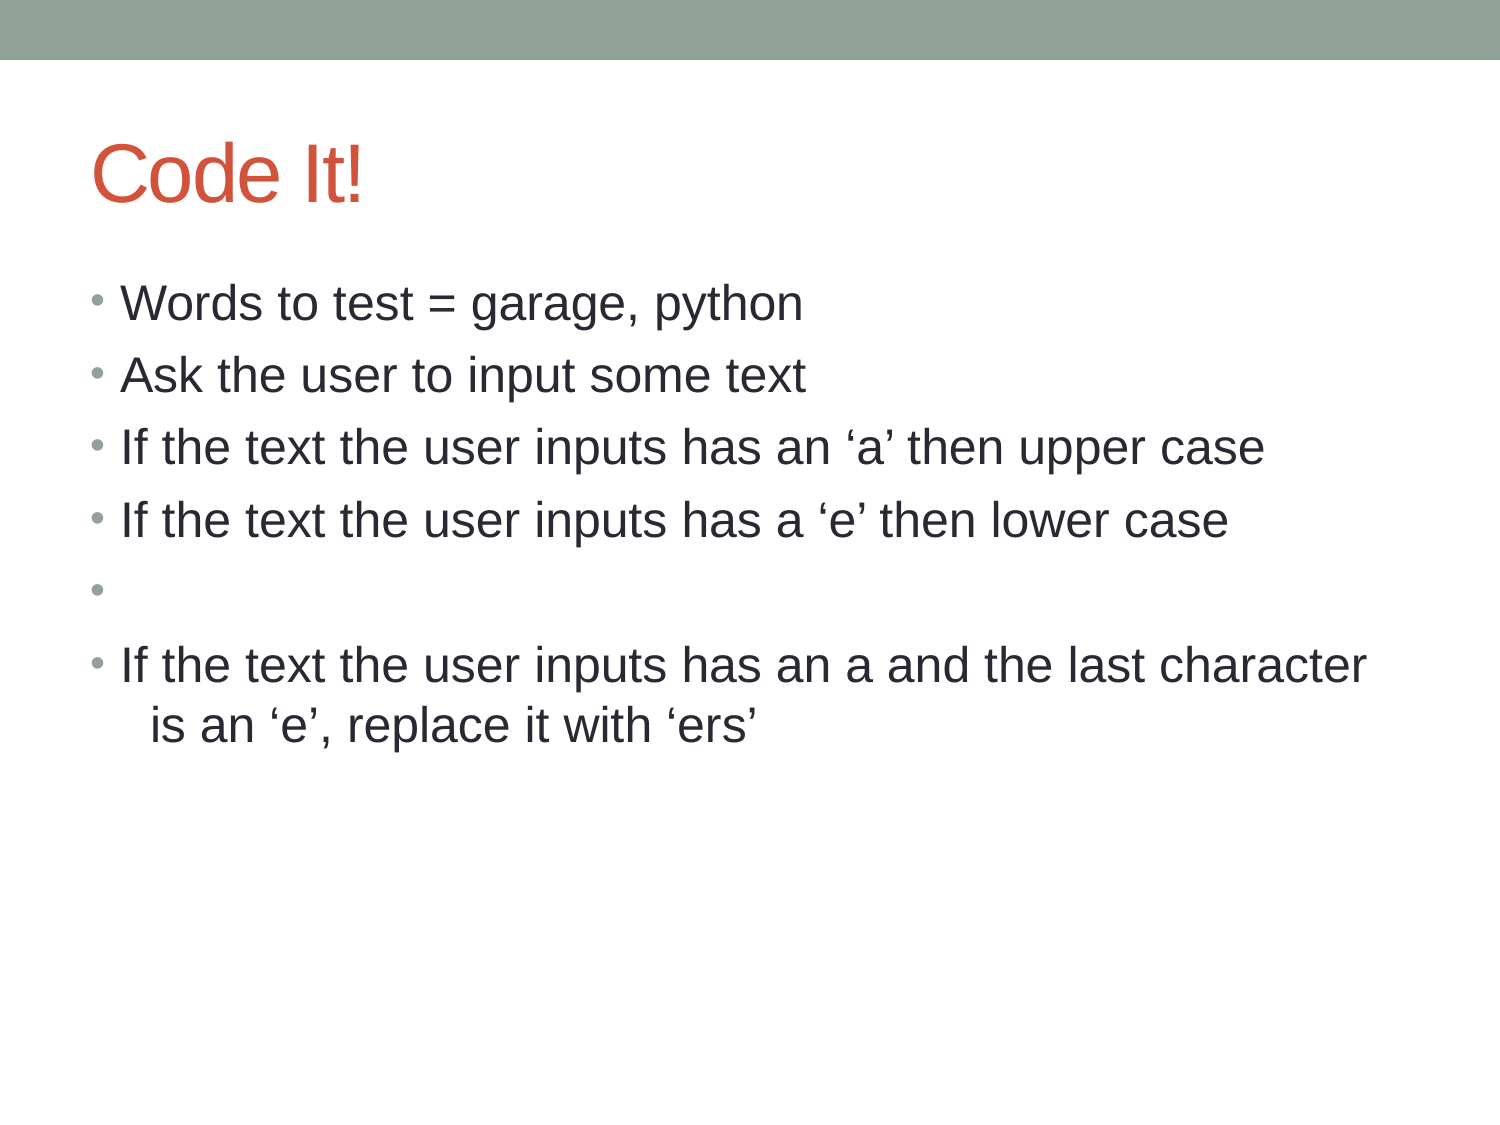

# Code It!
Words to test = garage, python
Ask the user to input some text
If the text the user inputs has an ‘a’ then upper case
If the text the user inputs has a ‘e’ then lower case
If the text the user inputs has an a and the last character is an ‘e’, replace it with ‘ers’